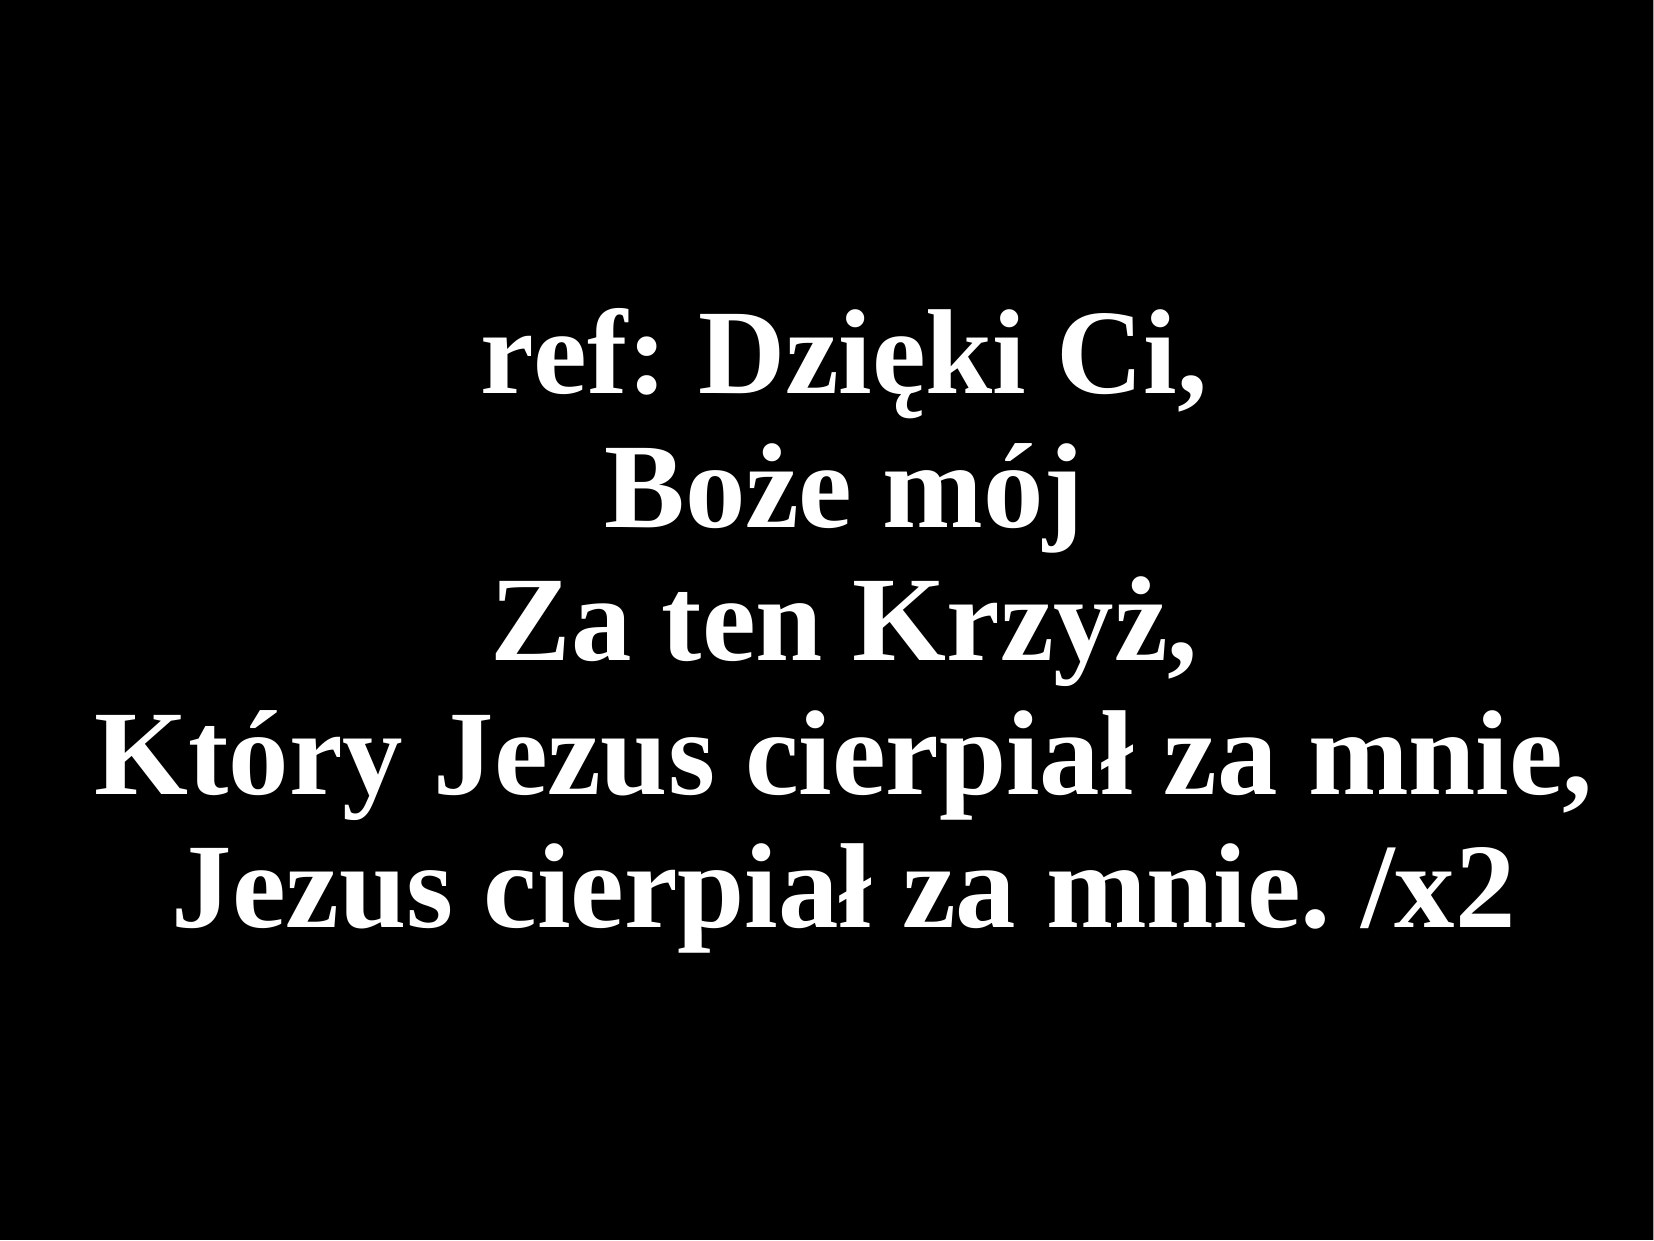

# ref: Dzięki Ci,
Boże mój
Za ten Krzyż,
Który Jezus cierpiał za mnie,
Jezus cierpiał za mnie. /x2